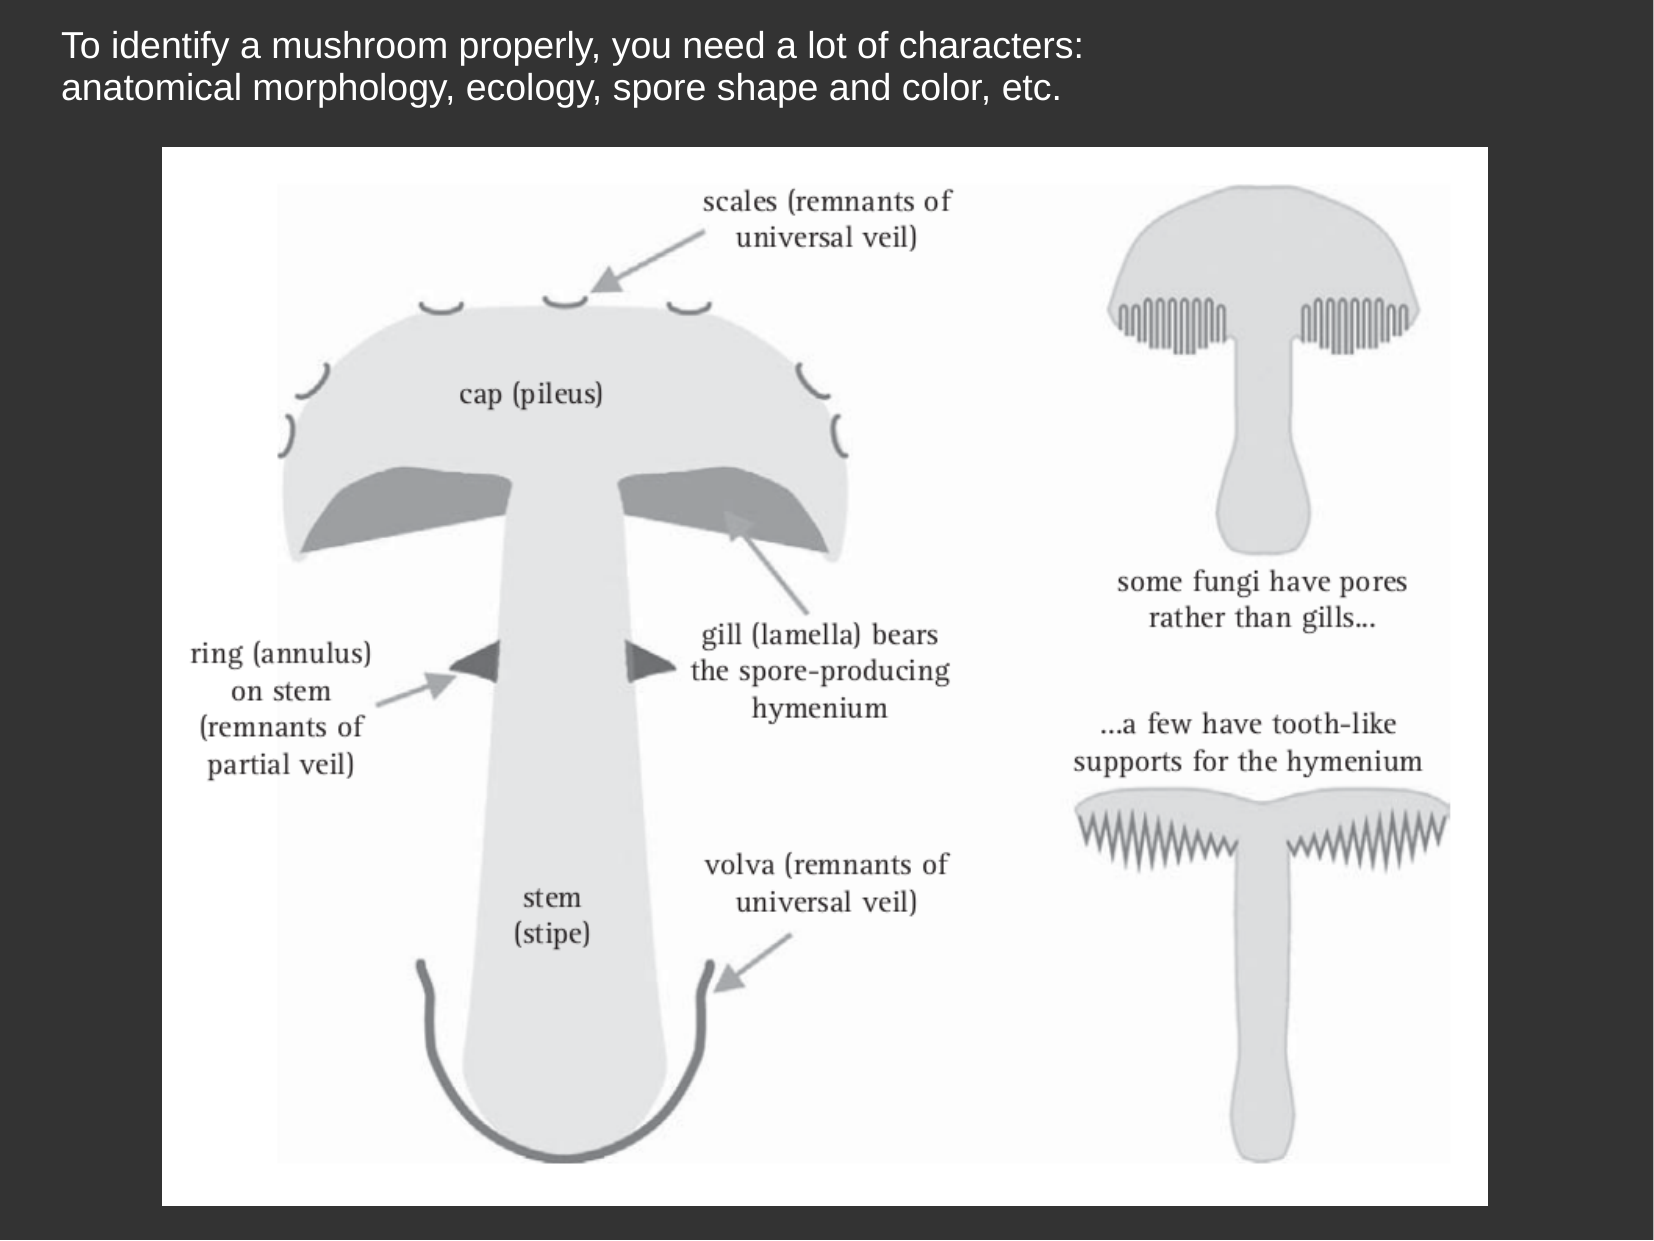

To identify a mushroom properly, you need a lot of characters:
anatomical morphology, ecology, spore shape and color, etc.